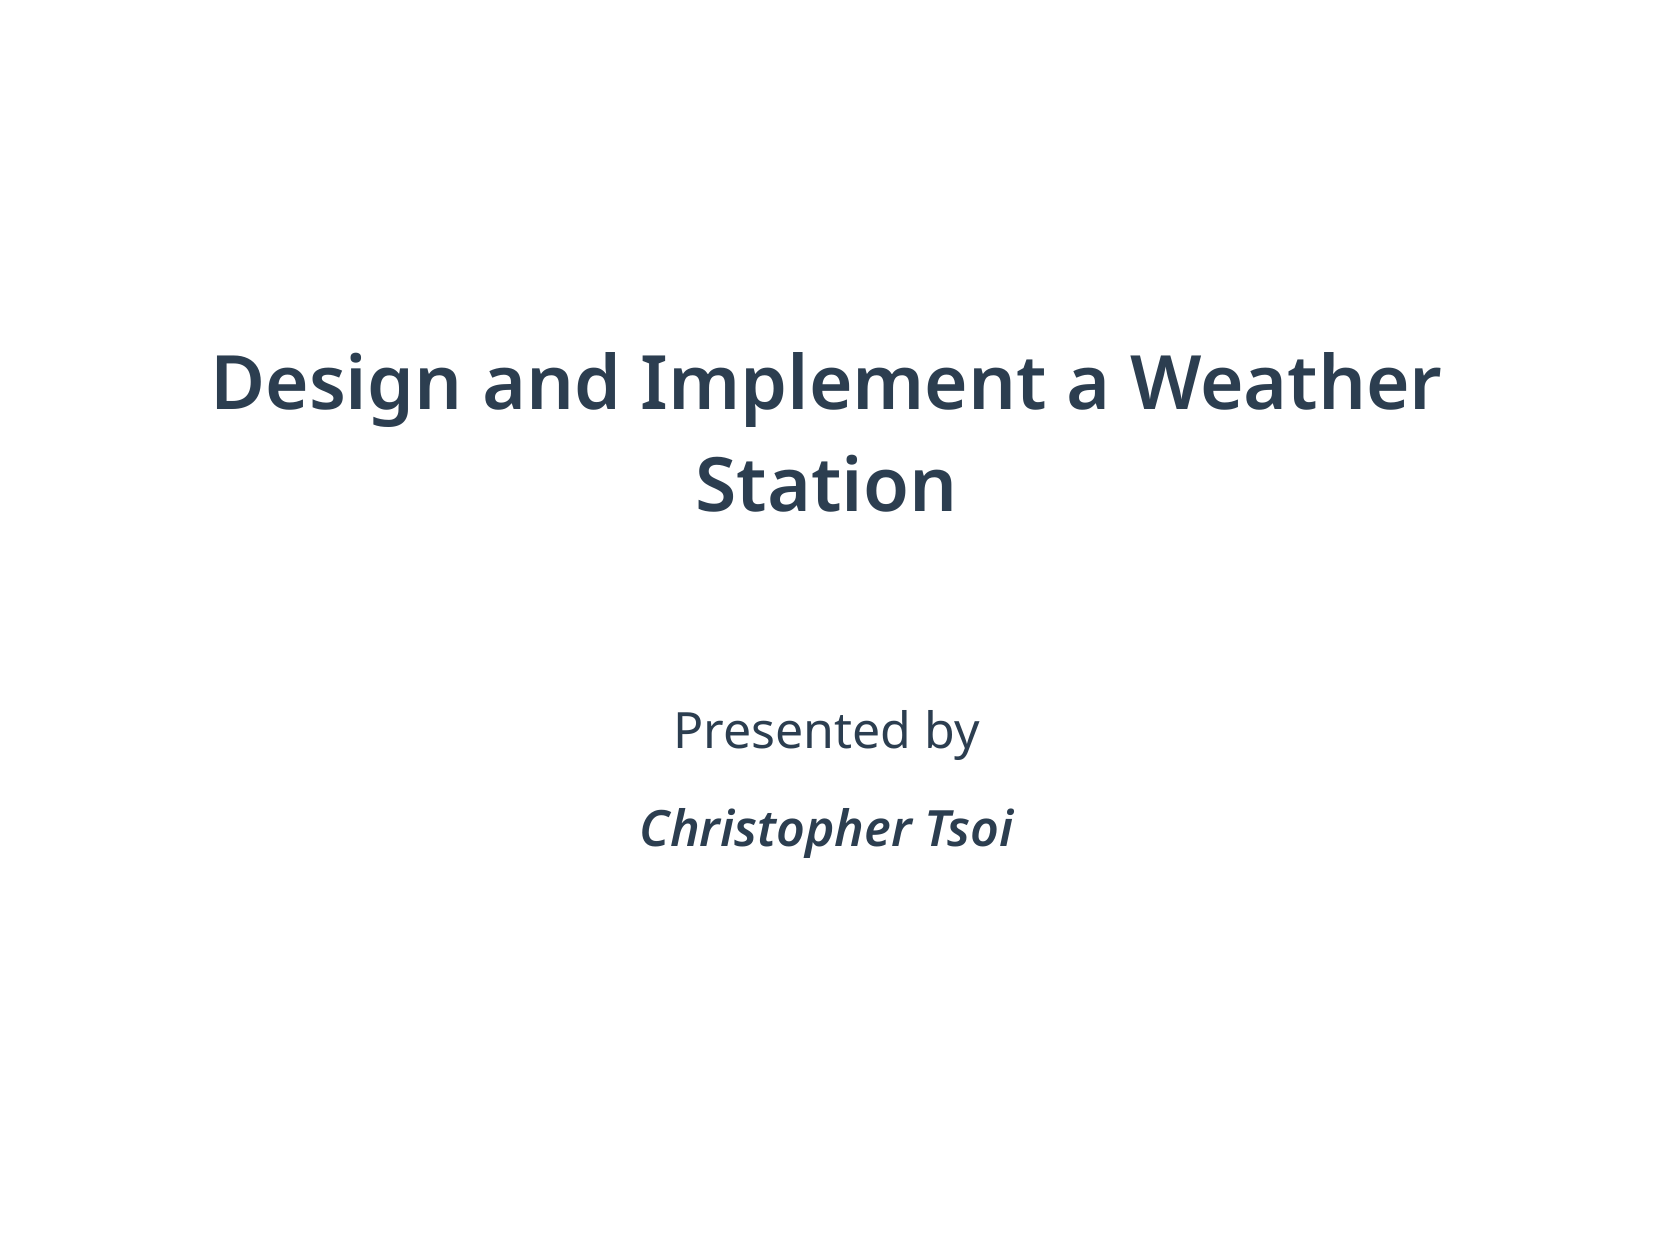

# Design and Implement a Weather Station
Presented by
Christopher Tsoi